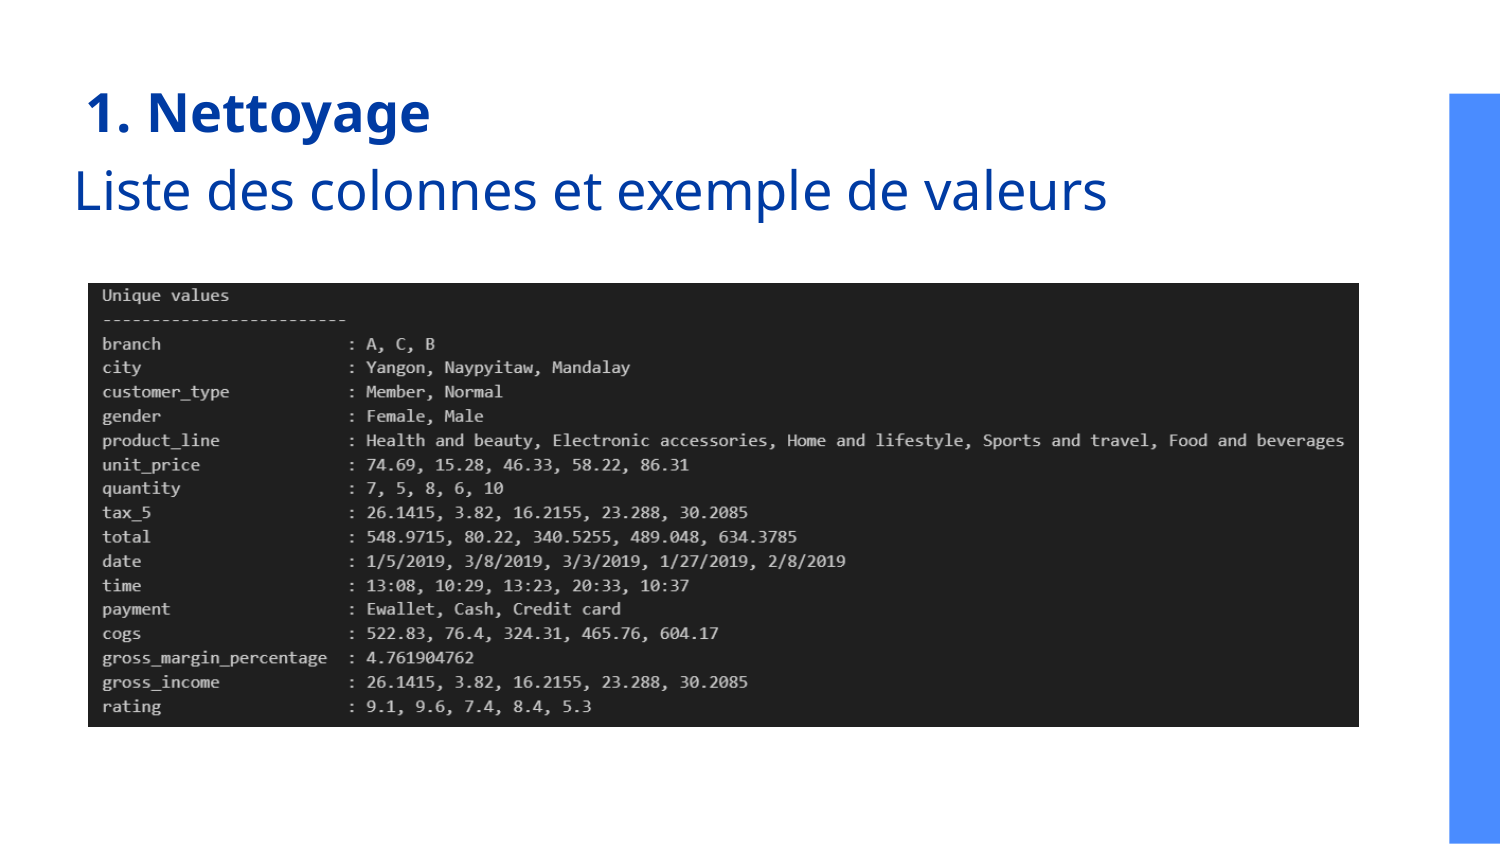

# 1. Nettoyage
Liste des colonnes et exemple de valeurs